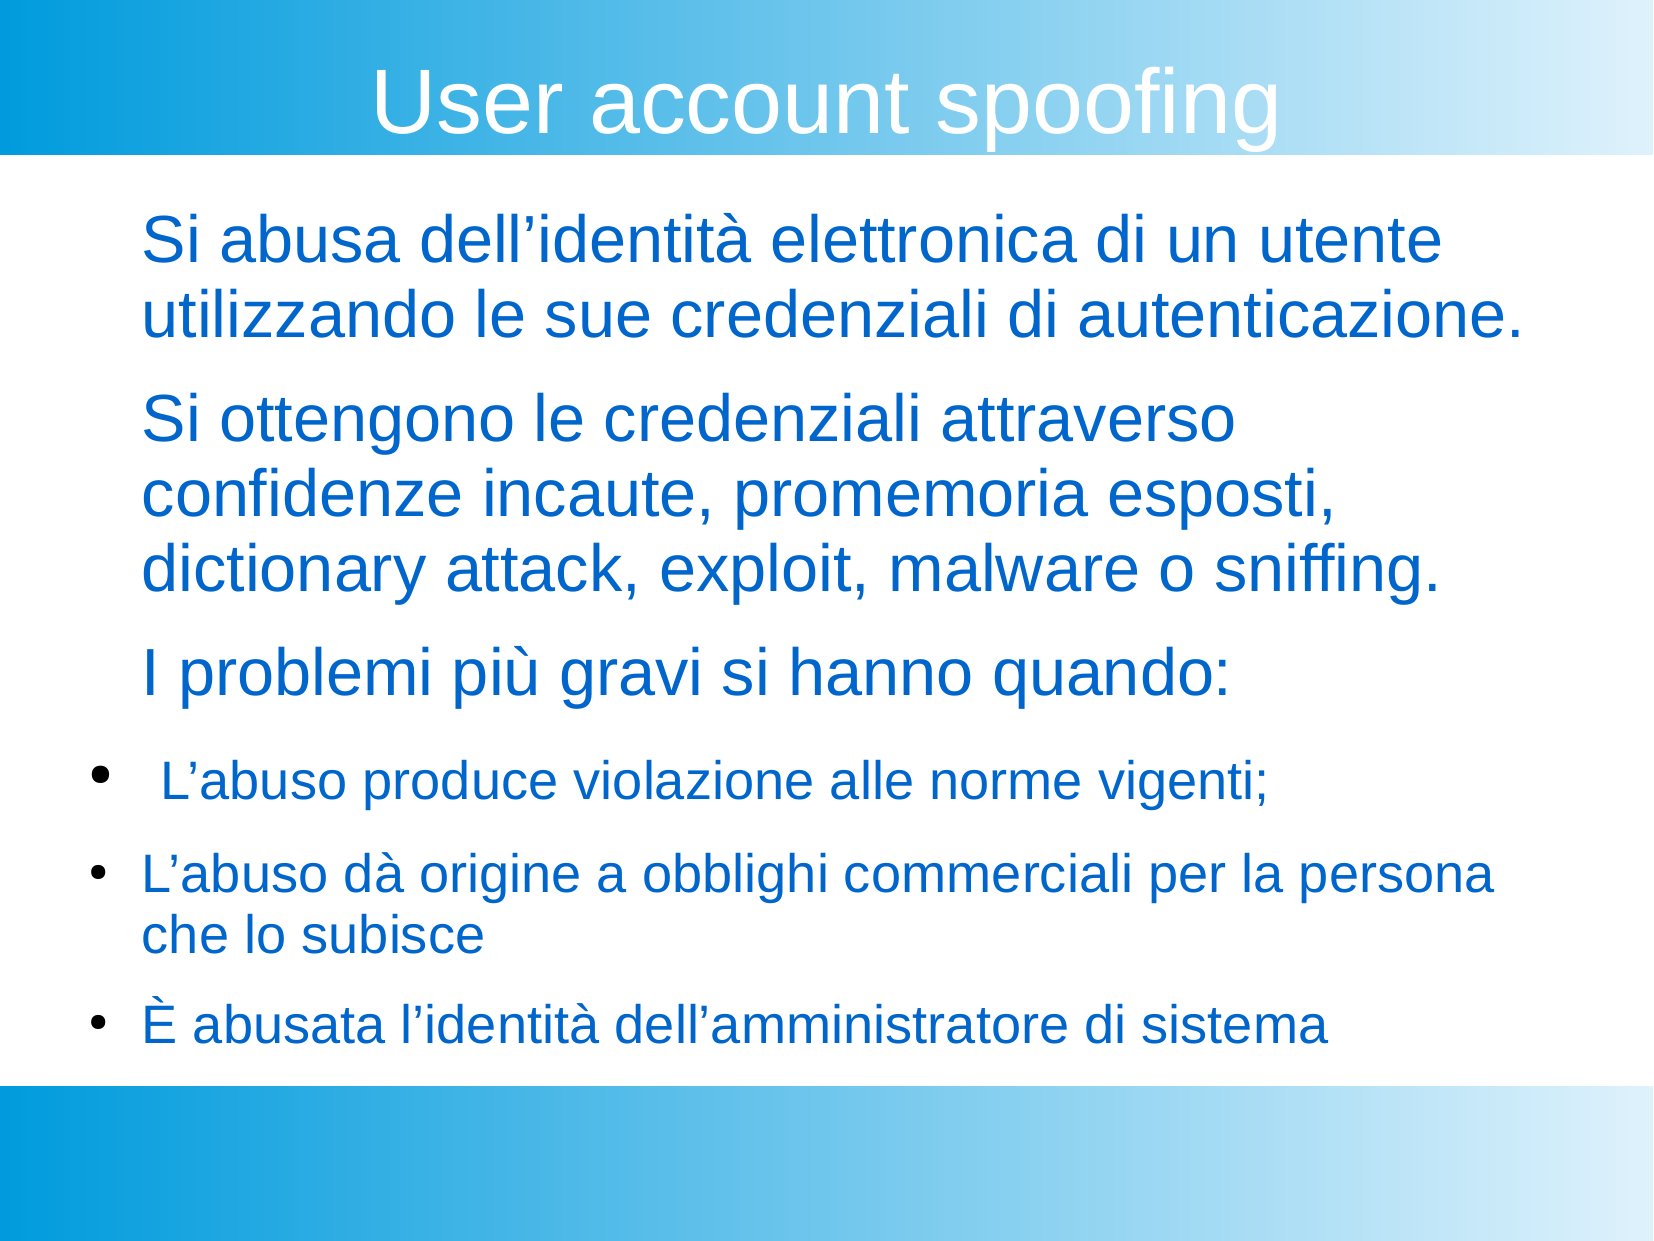

# User account spoofing
Si abusa dell’identità elettronica di un utente utilizzando le sue credenziali di autenticazione.
Si ottengono le credenziali attraverso confidenze incaute, promemoria esposti, dictionary attack, exploit, malware o sniffing.
I problemi più gravi si hanno quando:
 L’abuso produce violazione alle norme vigenti;
L’abuso dà origine a obblighi commerciali per la persona che lo subisce
È abusata l’identità dell’amministratore di sistema